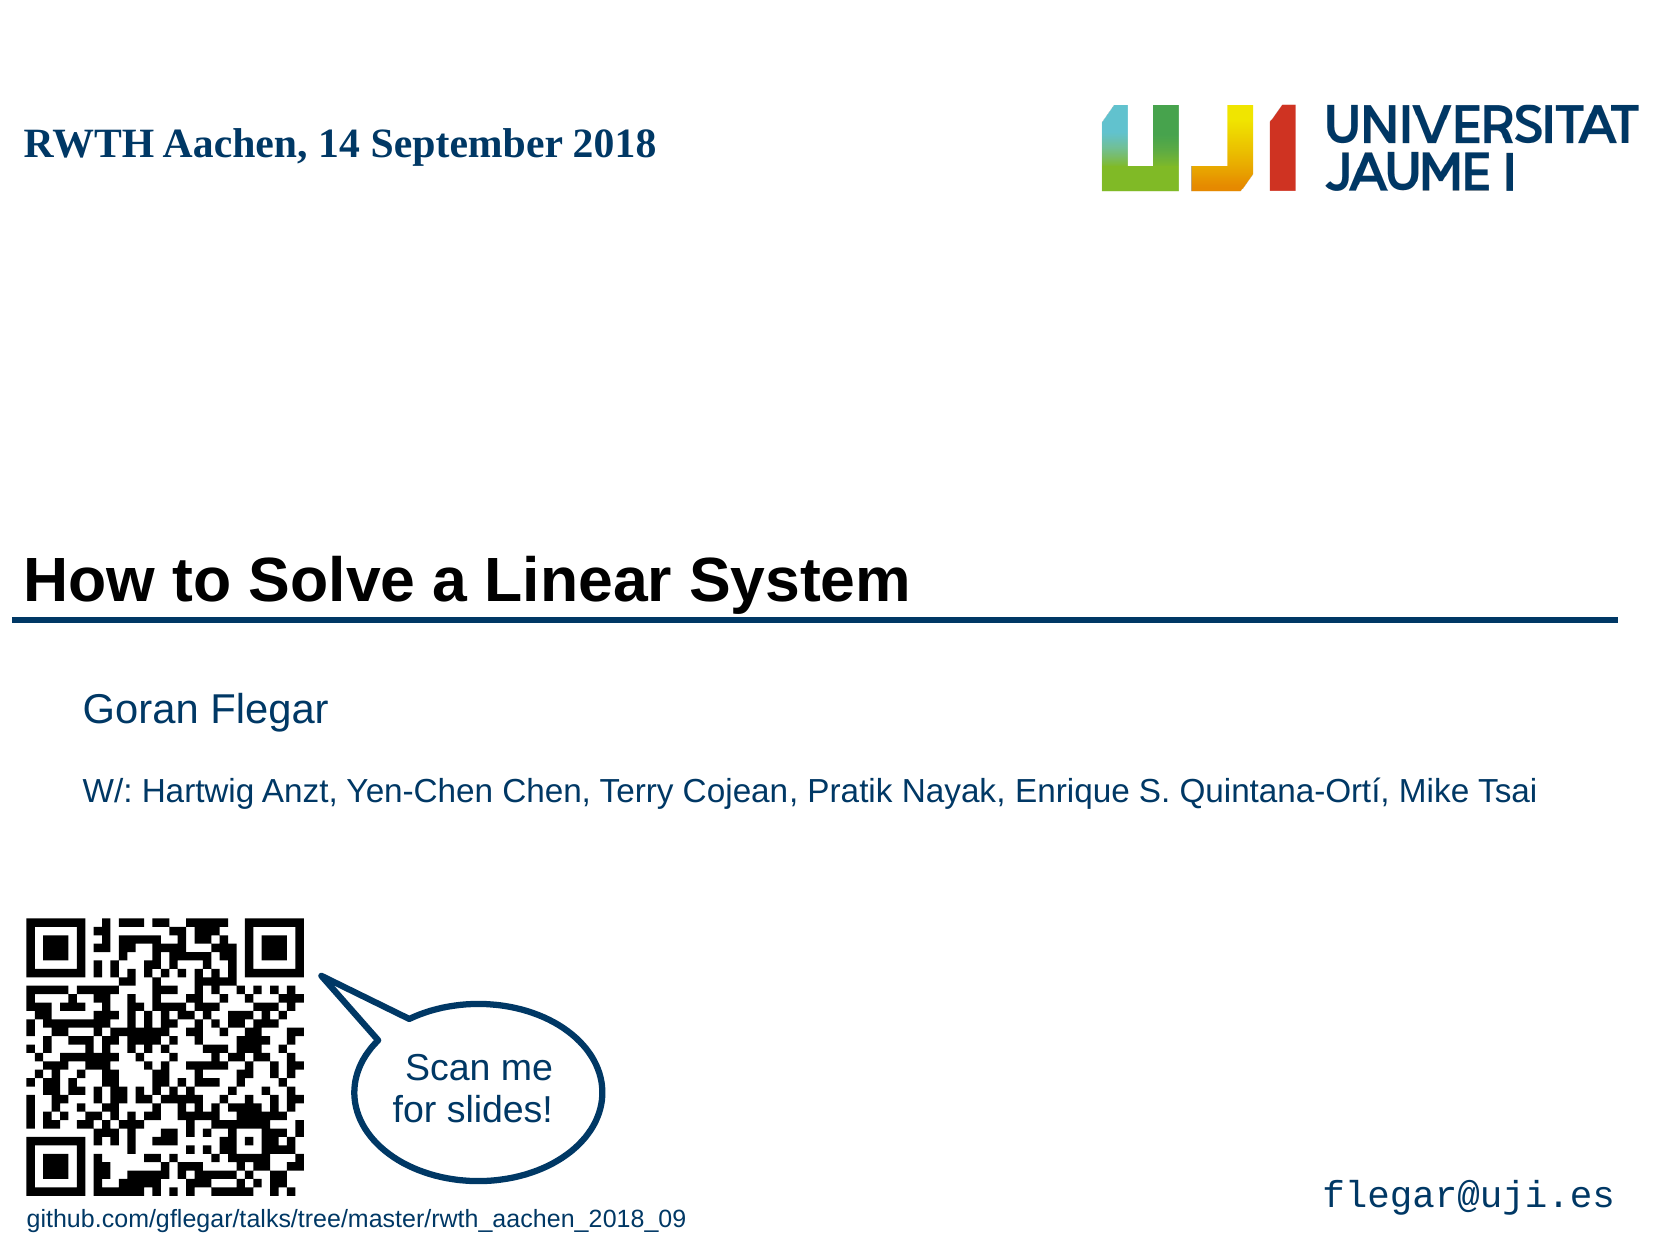

RWTH Aachen, 14 September 2018
# How to Solve a Linear System
Goran Flegar
W/: Hartwig Anzt, Yen-Chen Chen, Terry Cojean, Pratik Nayak, Enrique S. Quintana-Ortí, Mike Tsai
Scan me for slides!
github.com/gflegar/talks/tree/master/rwth_aachen_2018_09